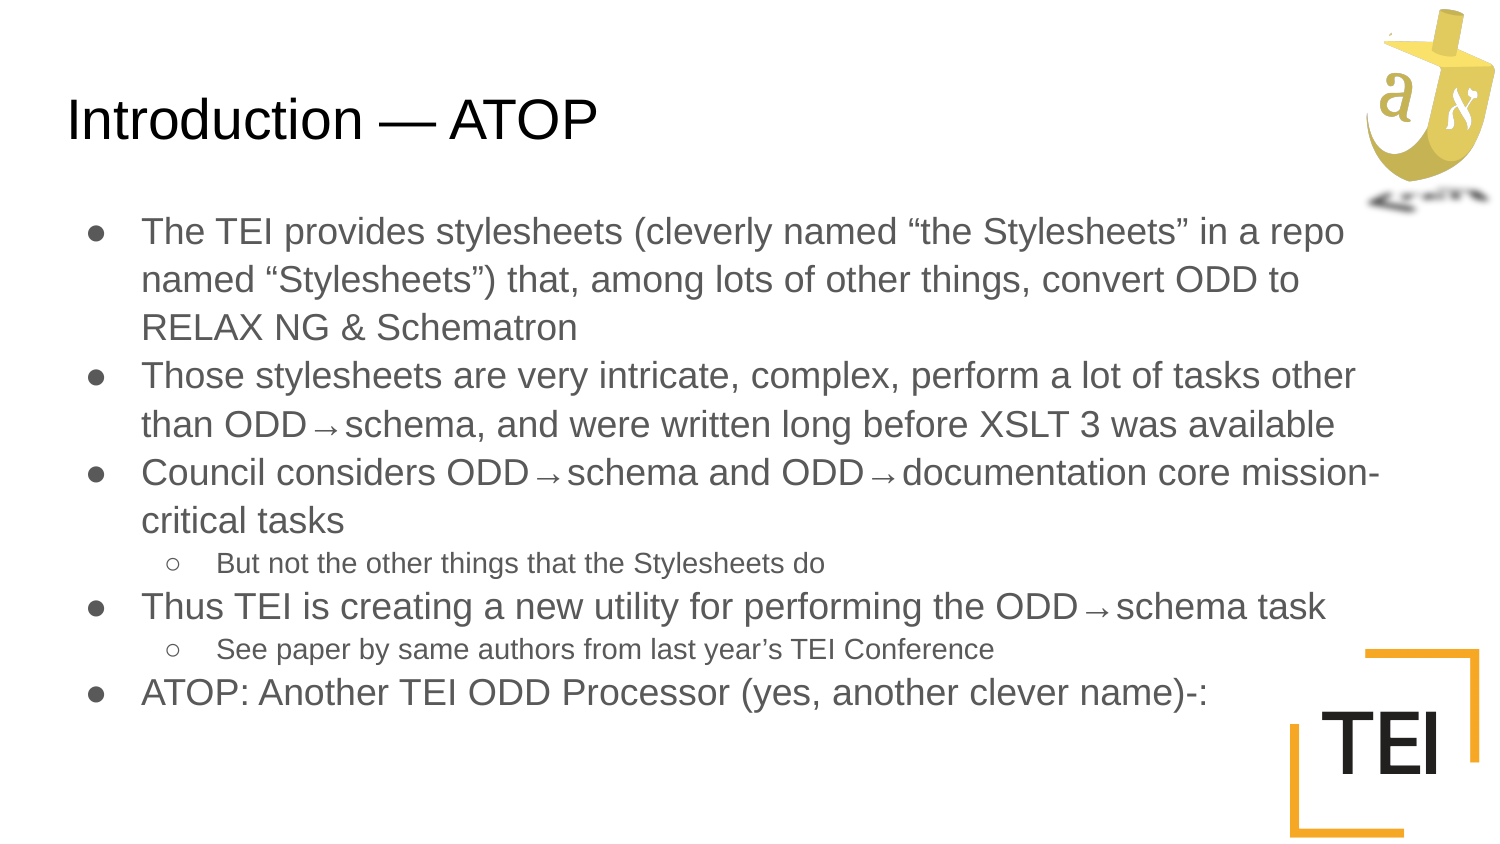

# Introduction — ATOP
The TEI provides stylesheets (cleverly named “the Stylesheets” in a repo named “Stylesheets”) that, among lots of other things, convert ODD to RELAX NG & Schematron
Those stylesheets are very intricate, complex, perform a lot of tasks other than ODD→schema, and were written long before XSLT 3 was available
Council considers ODD→schema and ODD→documentation core mission-critical tasks
But not the other things that the Stylesheets do
Thus TEI is creating a new utility for performing the ODD→schema task
See paper by same authors from last year’s TEI Conference
ATOP: Another TEI ODD Processor (yes, another clever name)-: